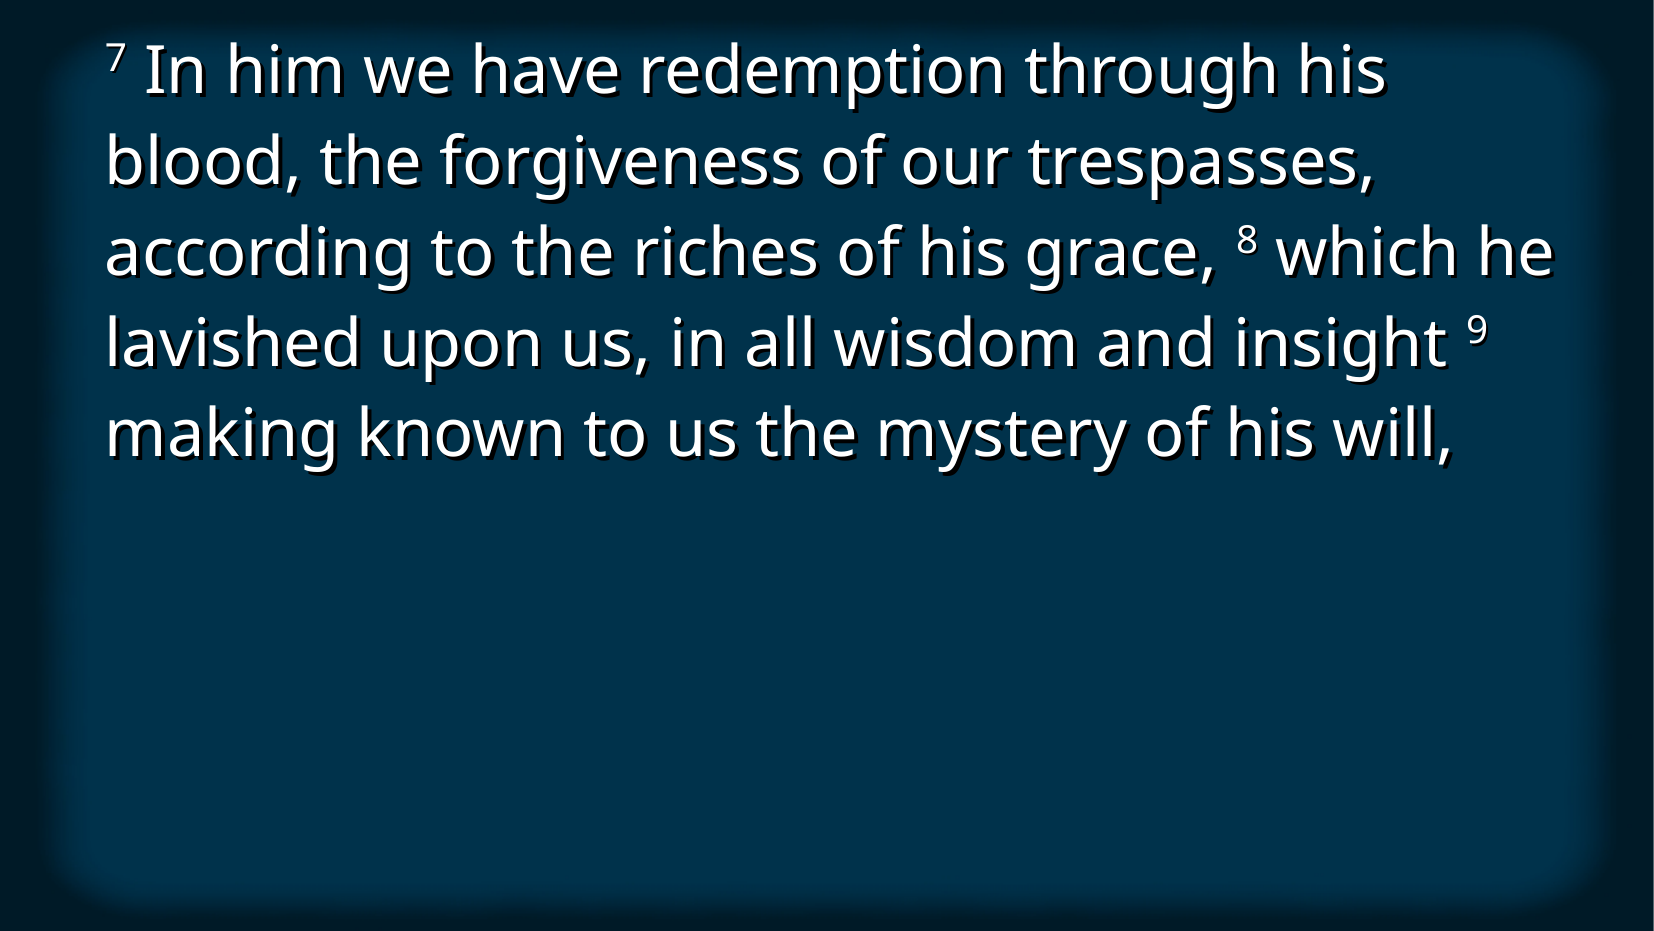

7 In him we have redemption through his blood, the forgiveness of our trespasses, according to the riches of his grace, 8 which he lavished upon us, in all wisdom and insight 9 making known to us the mystery of his will,